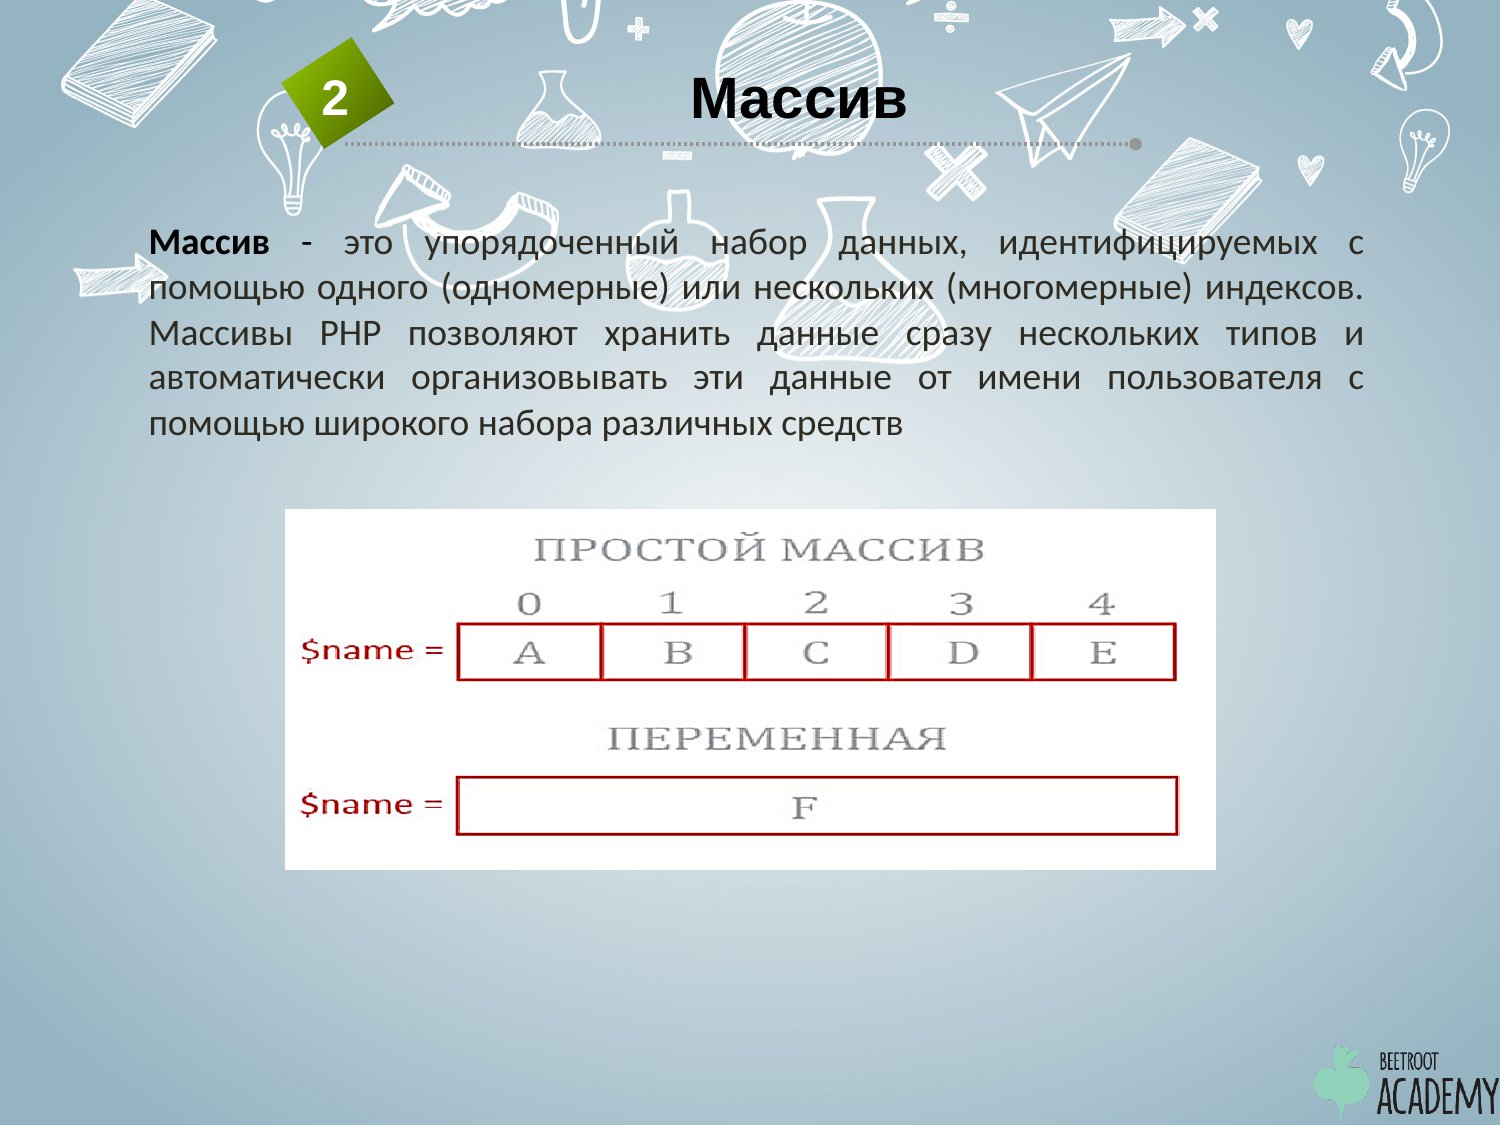

Массив
2
Массив - это упорядоченный набор данных, идентифицируемых с помощью одного (одномерные) или нескольких (многомерные) индексов. Массивы PHP позволяют хранить данные сразу нескольких типов и автоматически организовывать эти данные от имени пользователя с помощью широкого набора различных средств